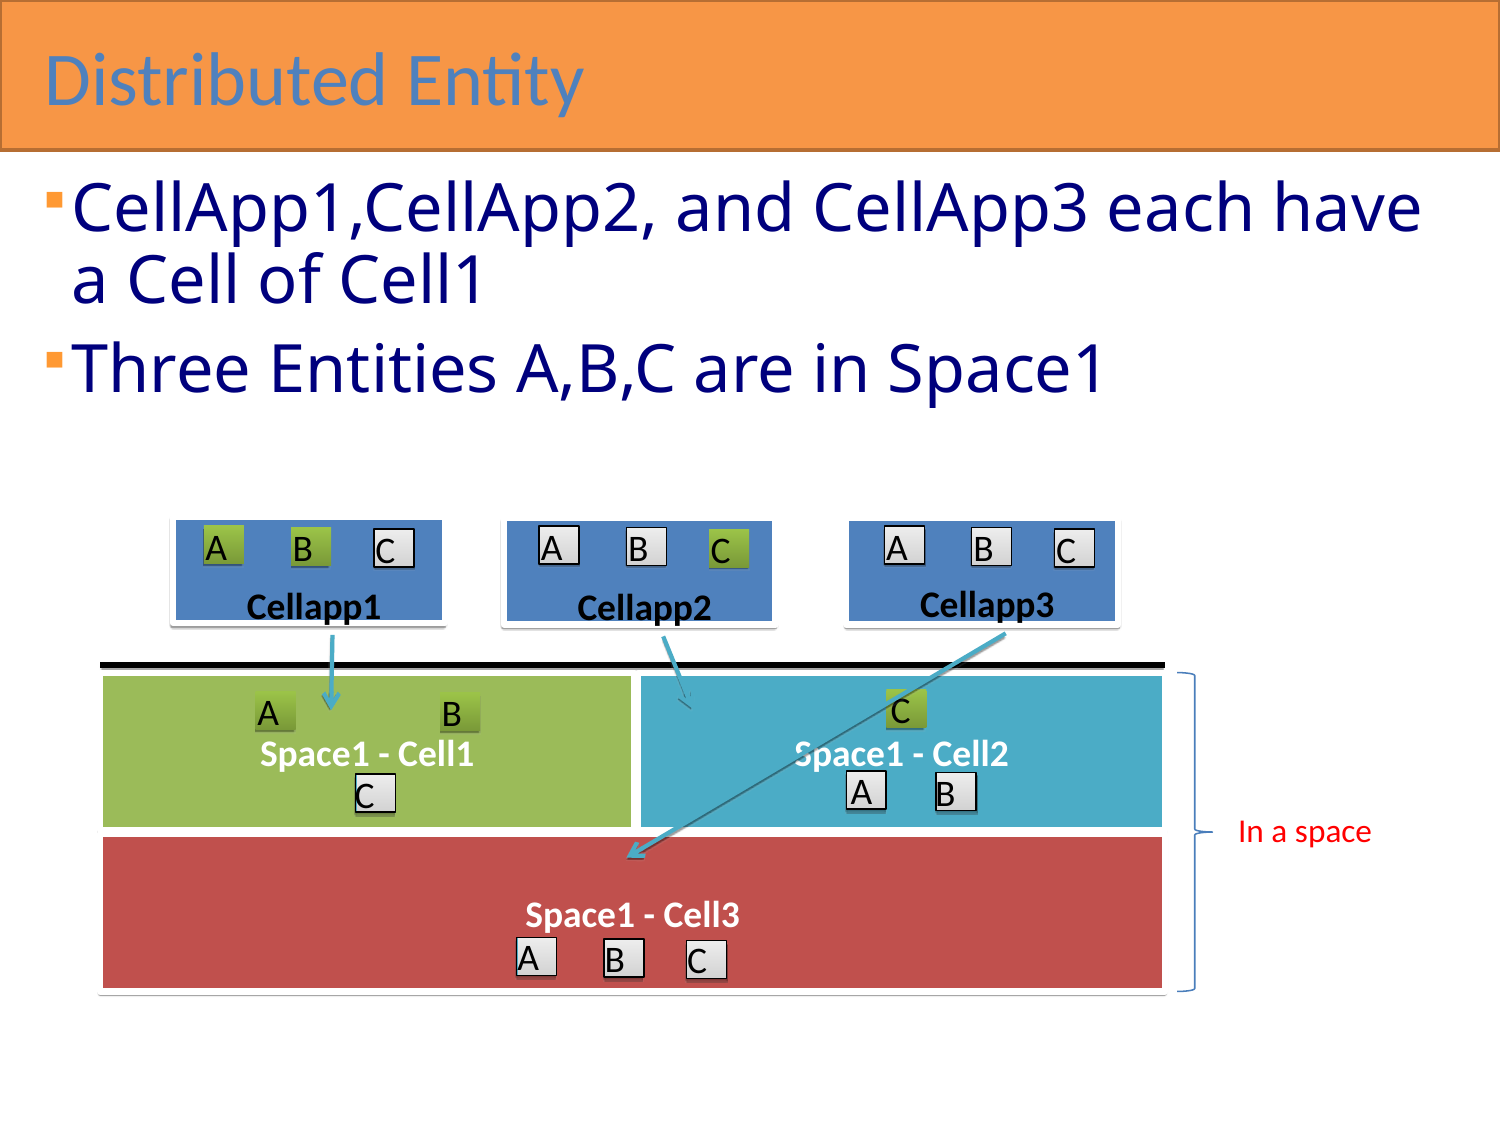

# Distributed Entity
CellApp1,CellApp2, and CellApp3 each have a Cell of Cell1
Three Entities A,B,C are in Space1
A
A
A
B
B
B
C
C
C
Cellapp3
Cellapp1
Cellapp2
Space1 - Cell1
Space1 - Cell2
C
A
B
A
B
C
In a space
Space1 - Cell3
A
B
C